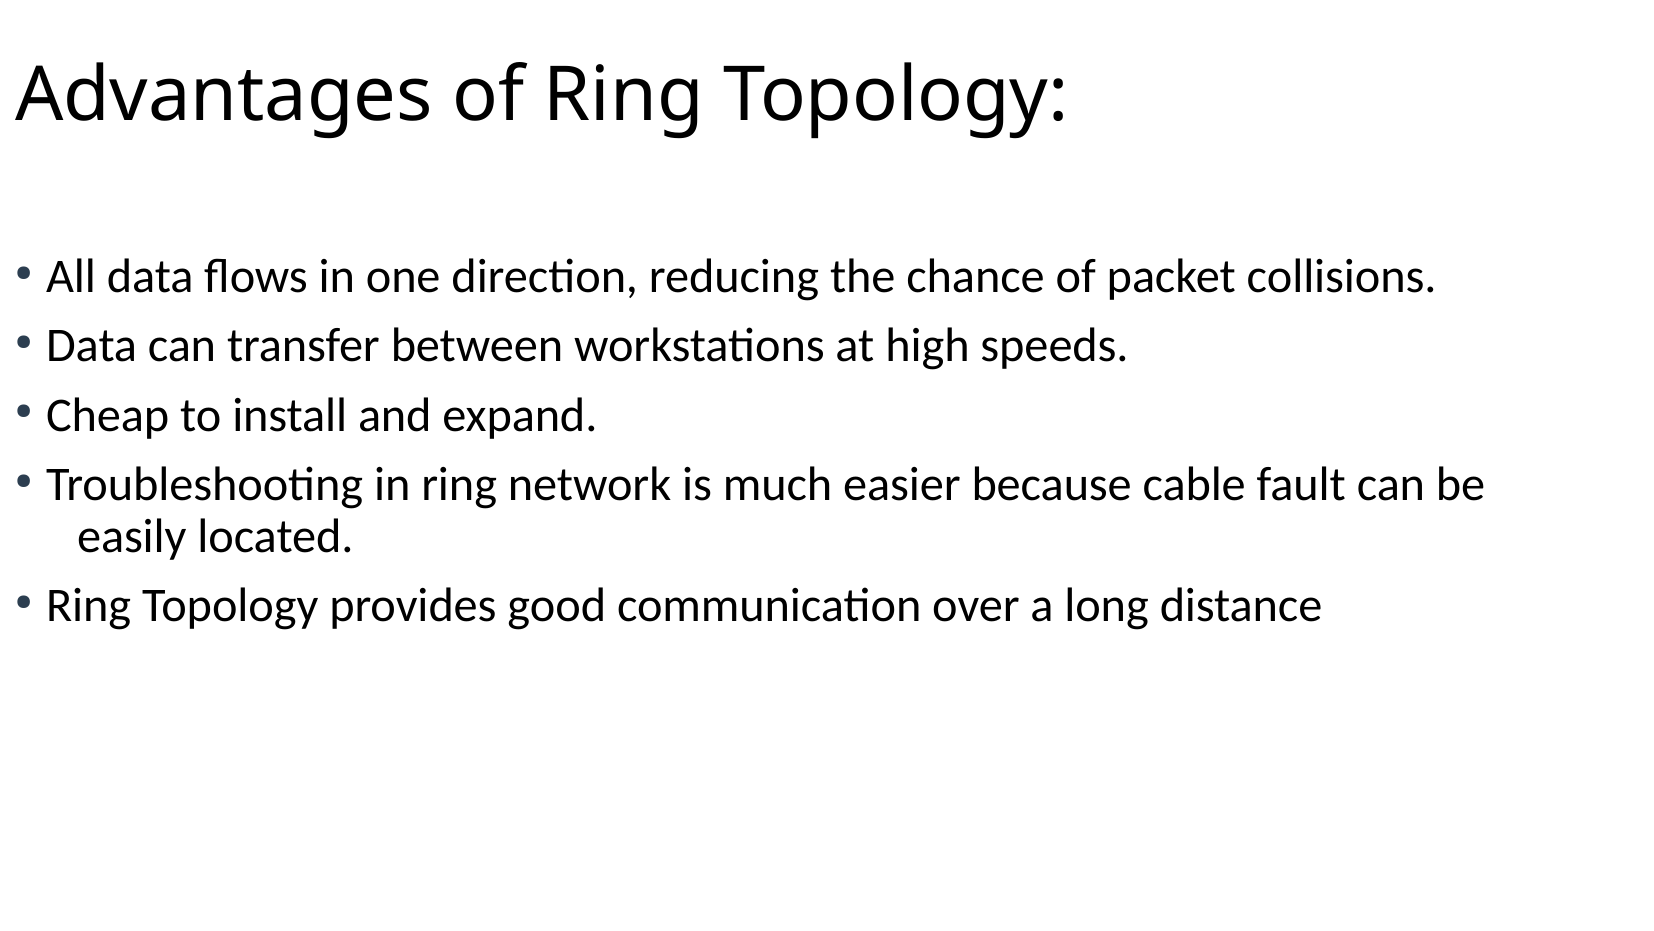

# Advantages of Ring Topology:
All data flows in one direction, reducing the chance of packet collisions.
Data can transfer between workstations at high speeds.
Cheap to install and expand.
Troubleshooting in ring network is much easier because cable fault can be easily located.
Ring Topology provides good communication over a long distance